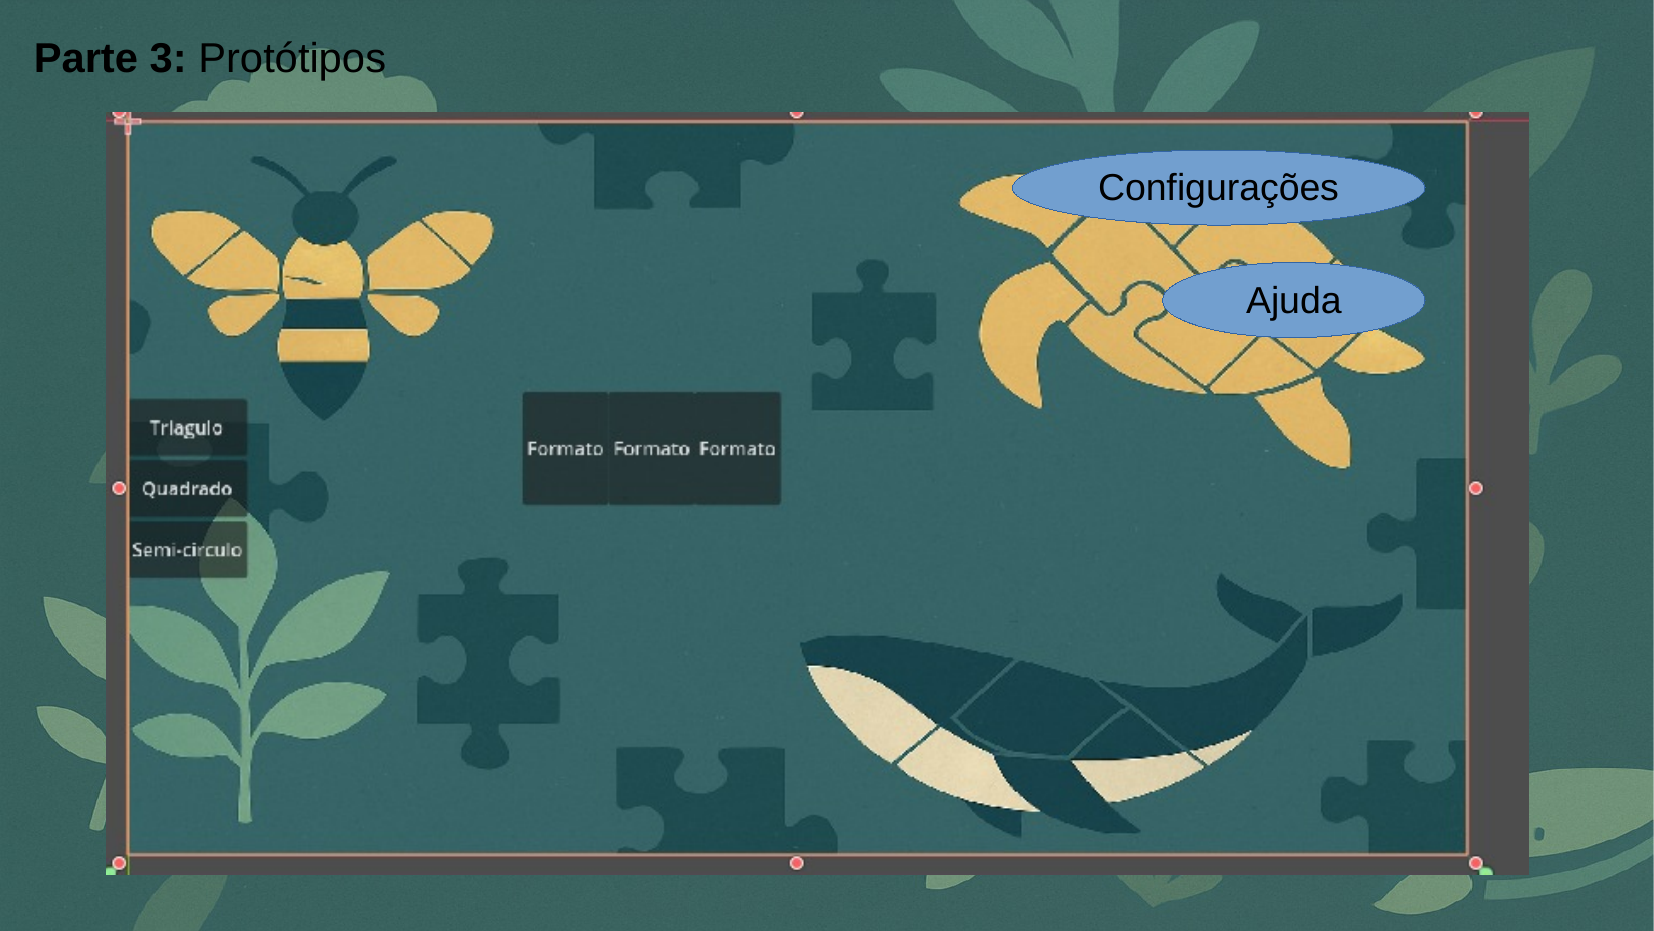

# Parte 3: Protótipos
Configurações
Nome
Ajuda